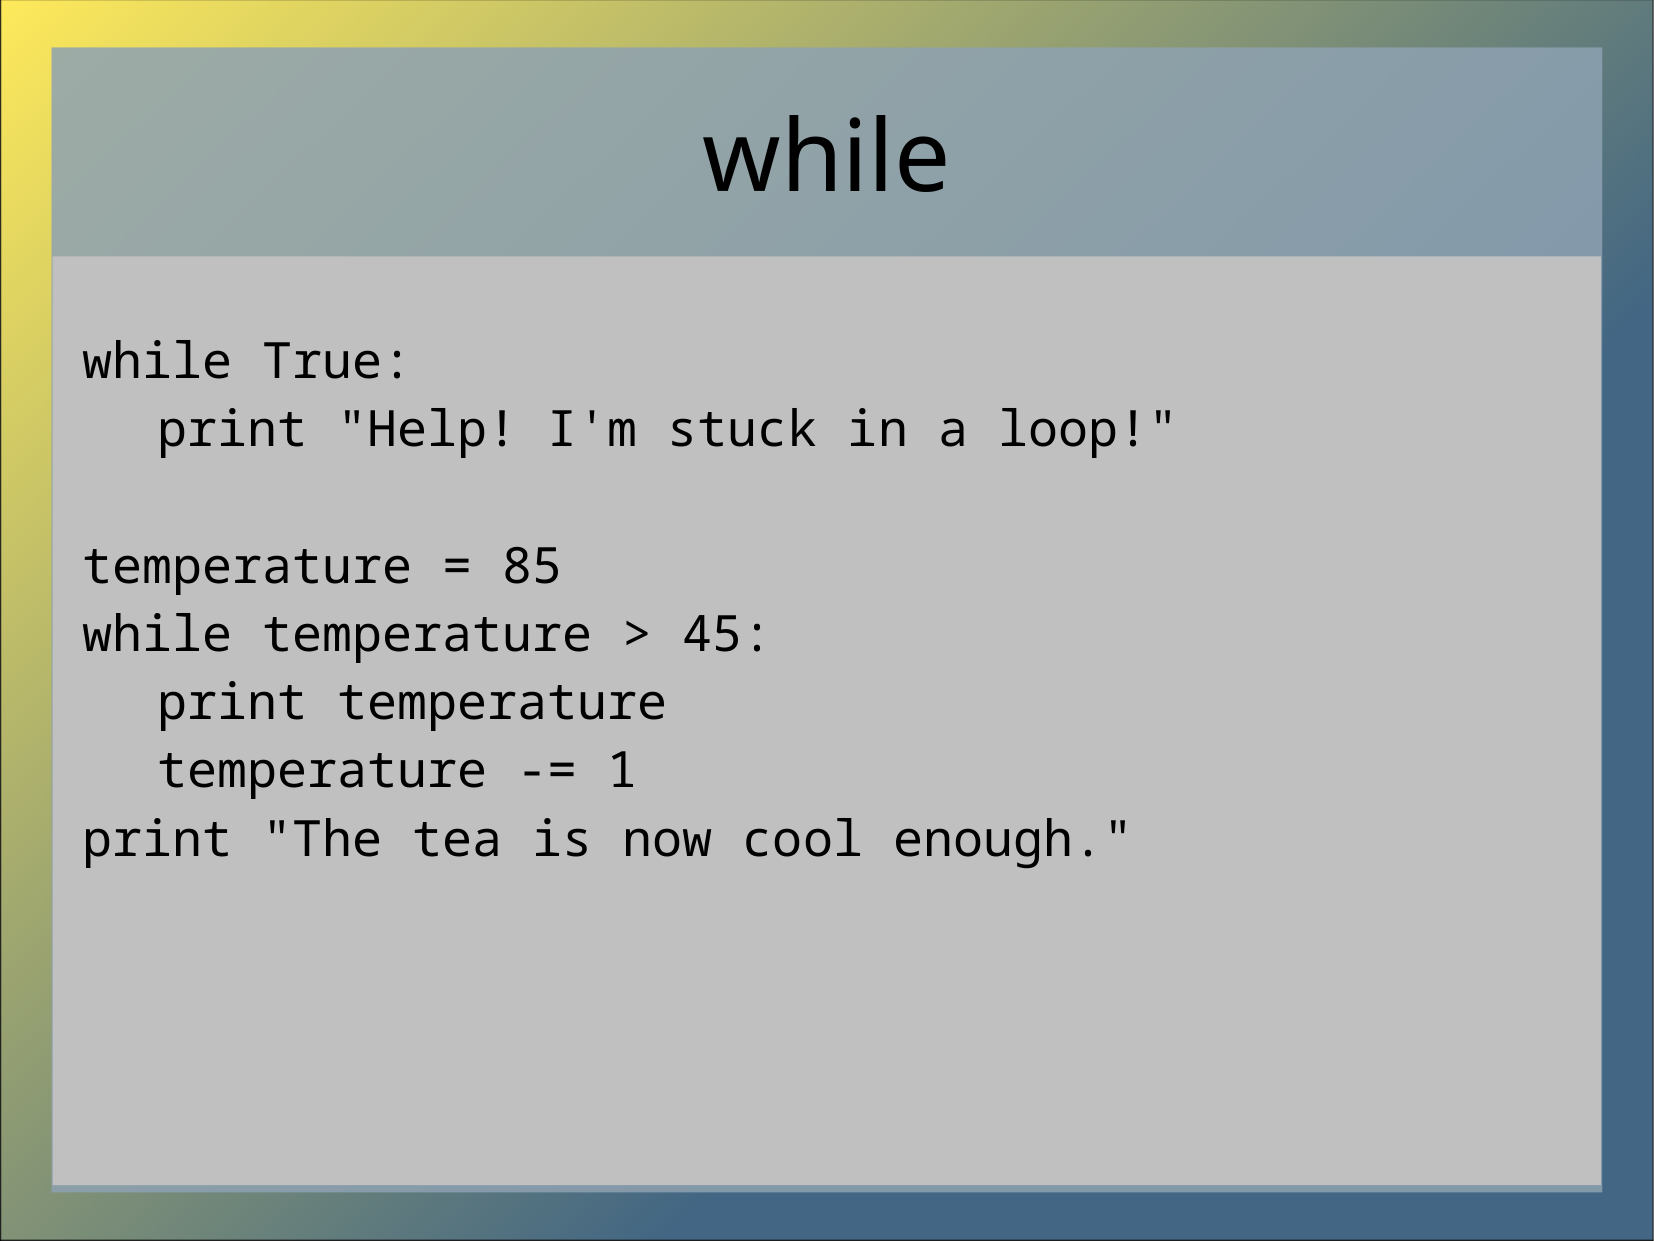

# while
while True:
	print "Help! I'm stuck in a loop!"
temperature = 85
while temperature > 45:
	print temperature
	temperature -= 1
print "The tea is now cool enough."